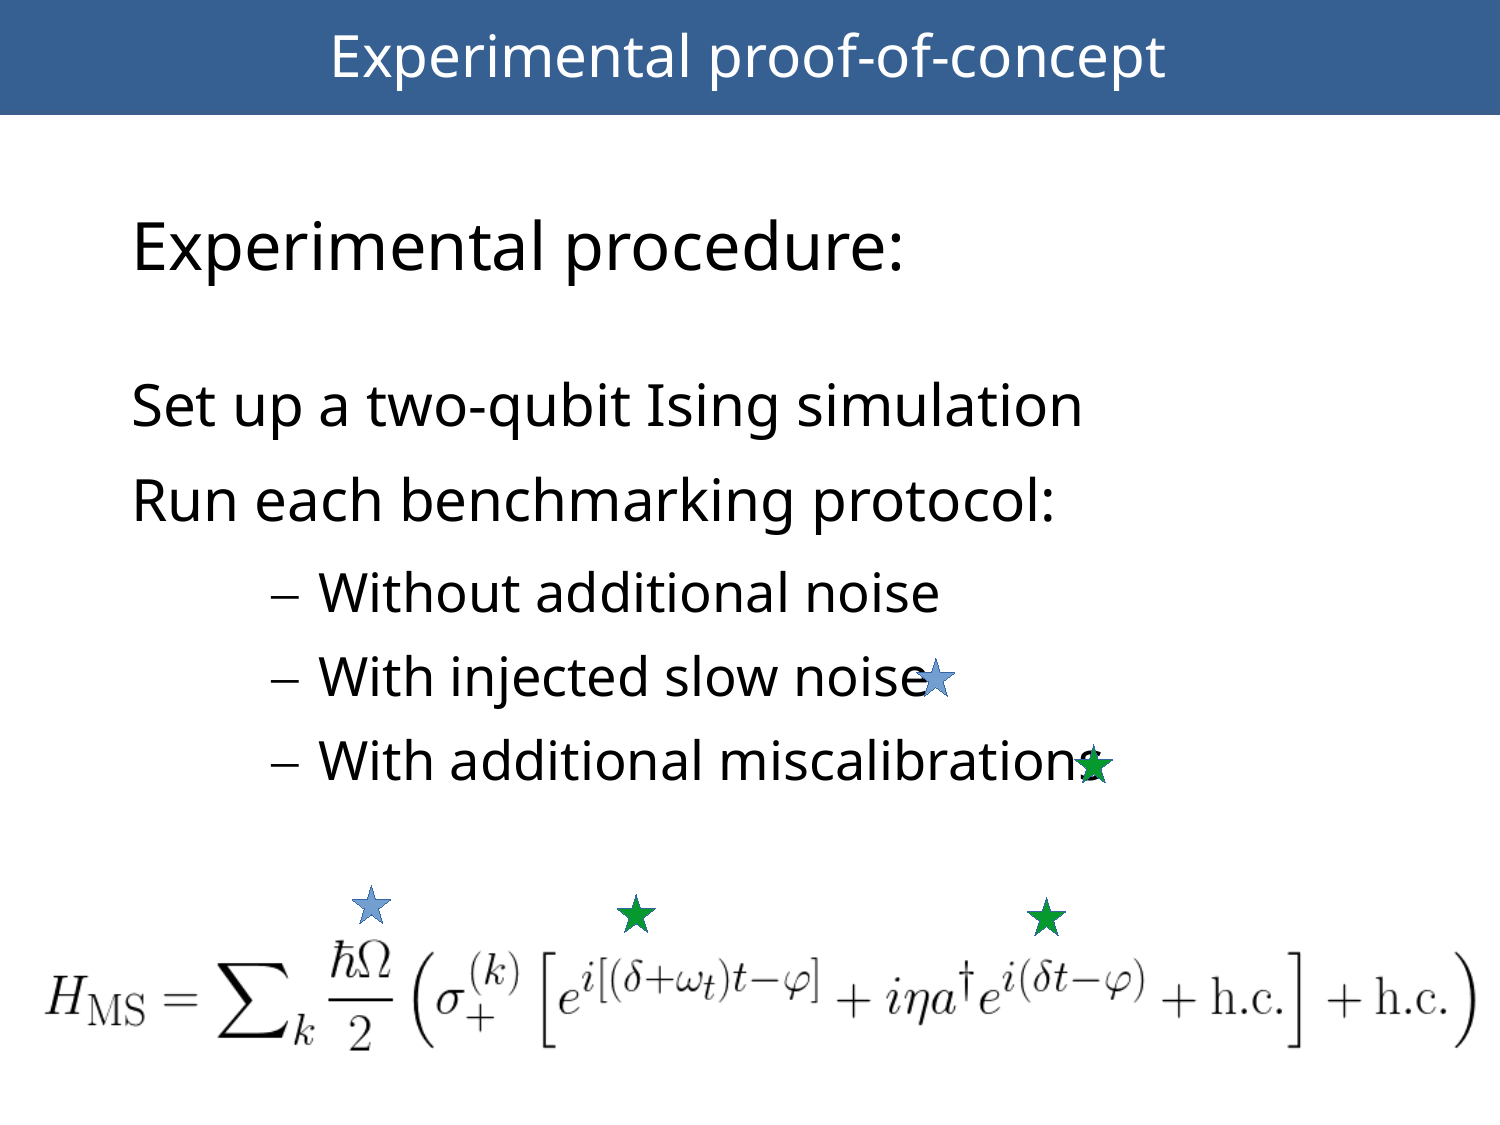

# Experimental proof-of-concept
Experimental procedure:
Set up a two-qubit Ising simulation
Run each benchmarking protocol:
Without additional noise
With injected slow noise
With additional miscalibrations